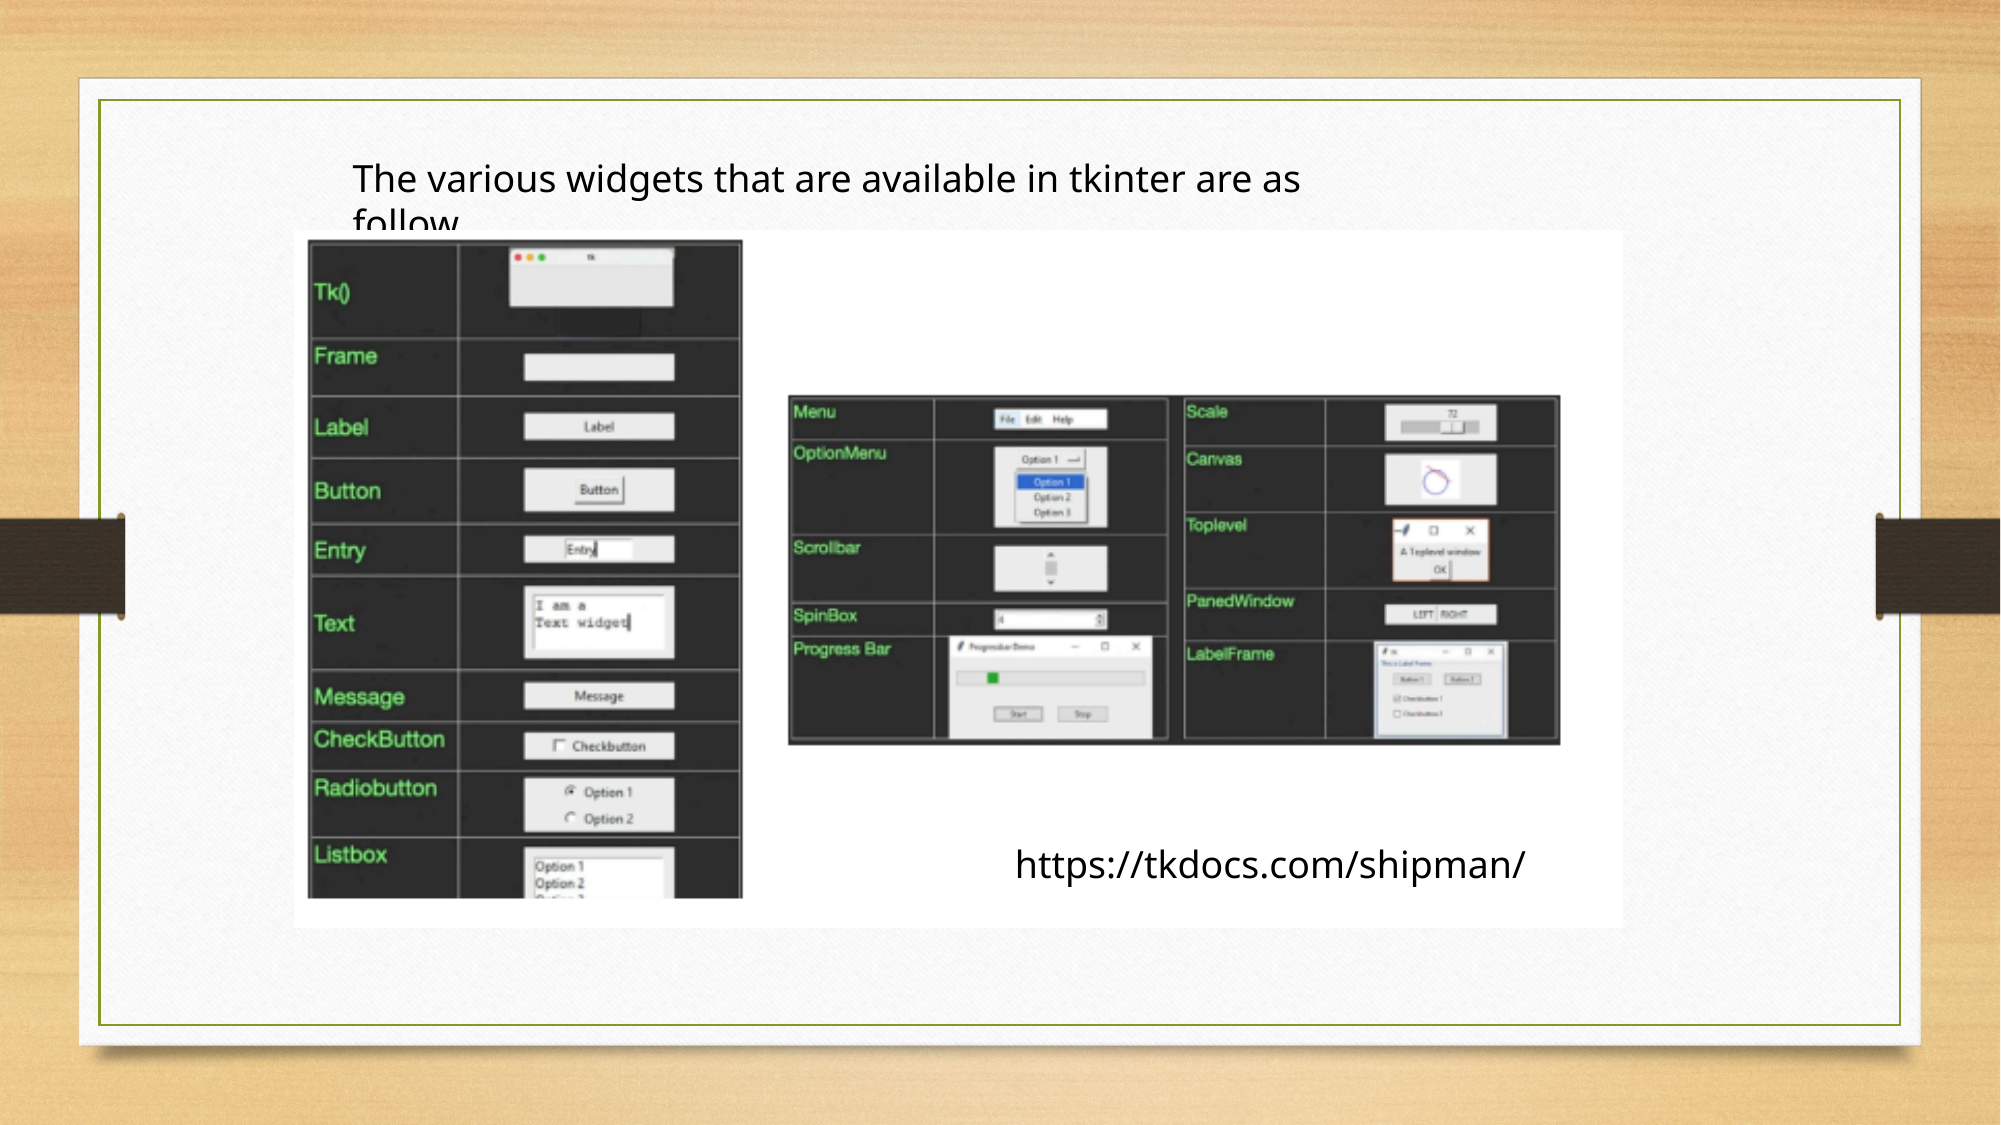

The various widgets that are available in tkinter are as follow
https://tkdocs.com/shipman/